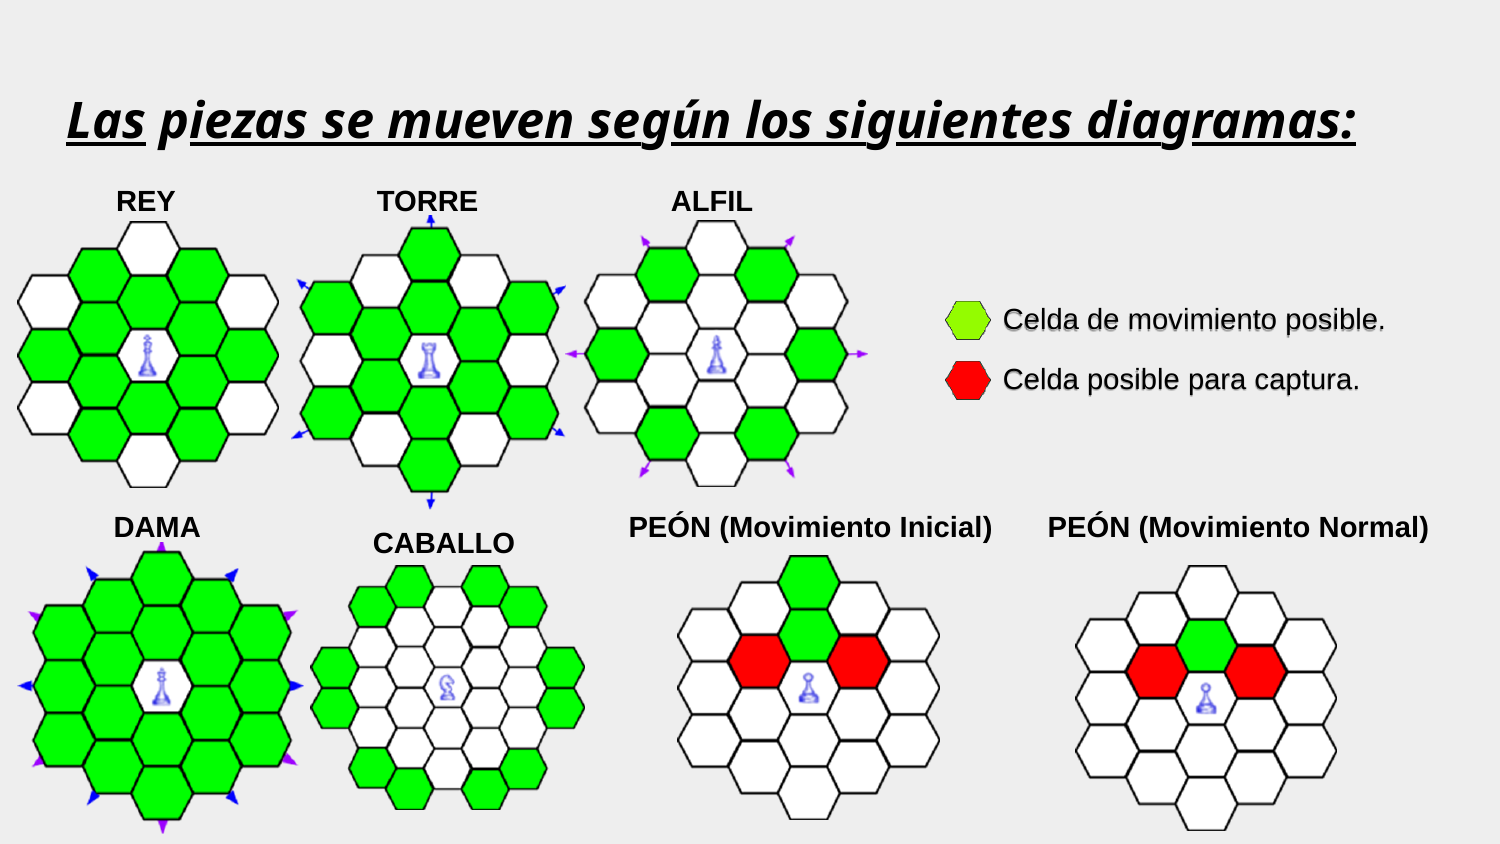

Las piezas se mueven según los siguientes diagramas:
REY
TORRE
ALFIL
Celda de movimiento posible.
Celda posible para captura.
DAMA
PEÓN (Movimiento Normal)
PEÓN (Movimiento Inicial)
CABALLO